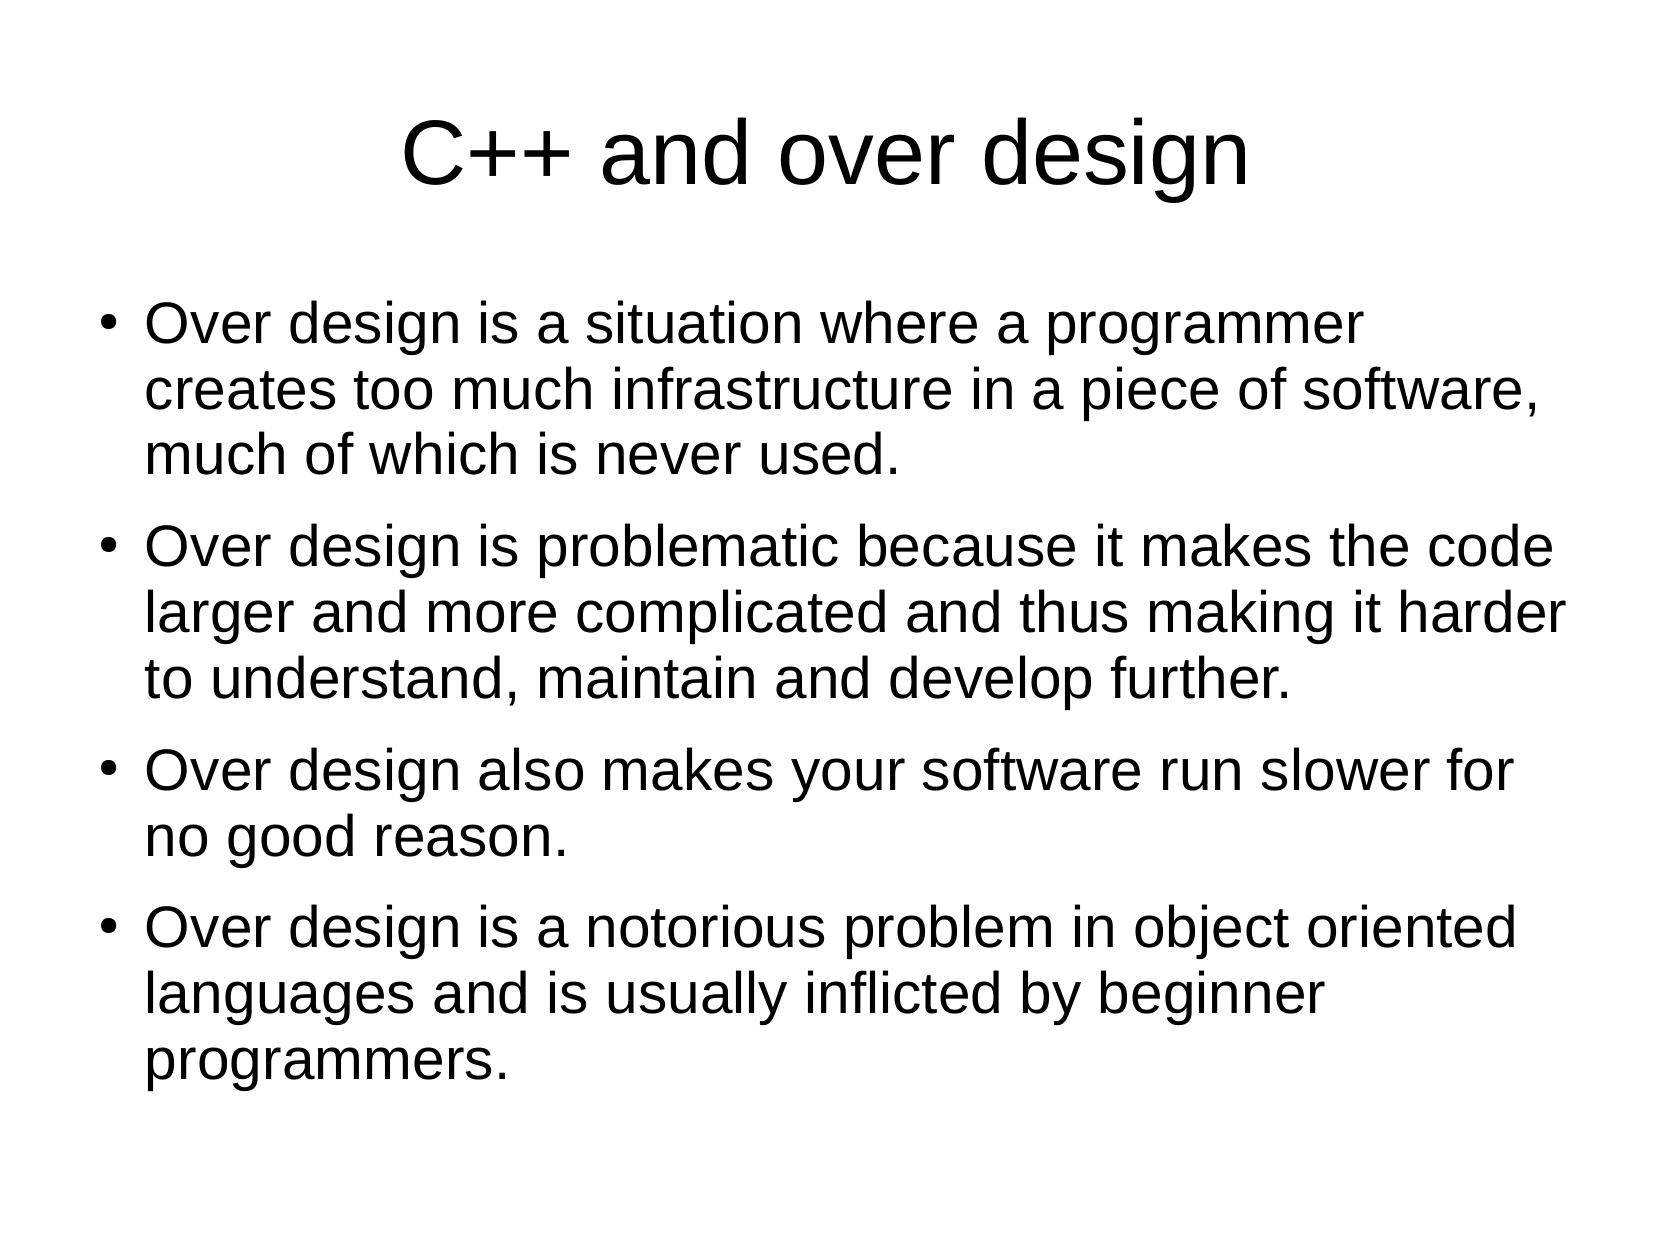

# C++ and over design
Over design is a situation where a programmer creates too much infrastructure in a piece of software, much of which is never used.
Over design is problematic because it makes the code larger and more complicated and thus making it harder to understand, maintain and develop further.
Over design also makes your software run slower for no good reason.
Over design is a notorious problem in object oriented languages and is usually inflicted by beginner programmers.